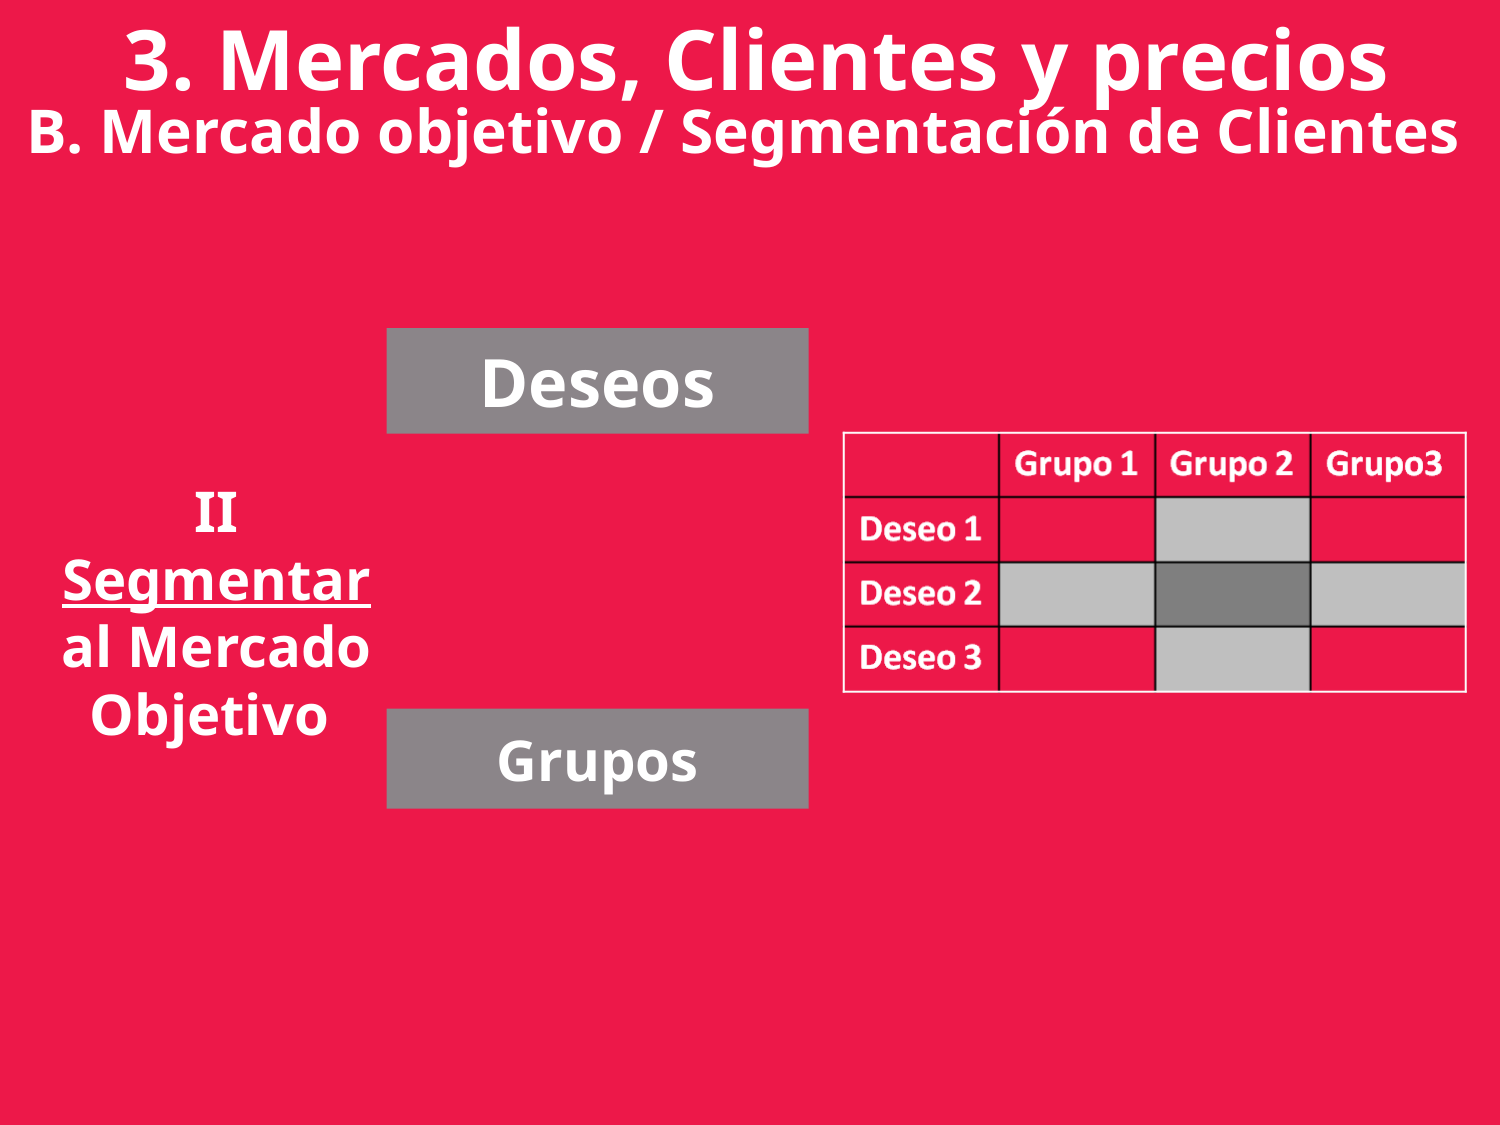

# 3. Mercados, Clientes y precios
B. Mercado objetivo / Segmentación de Clientes
Deseos
II Segmentar al Mercado Objetivo
Grupos